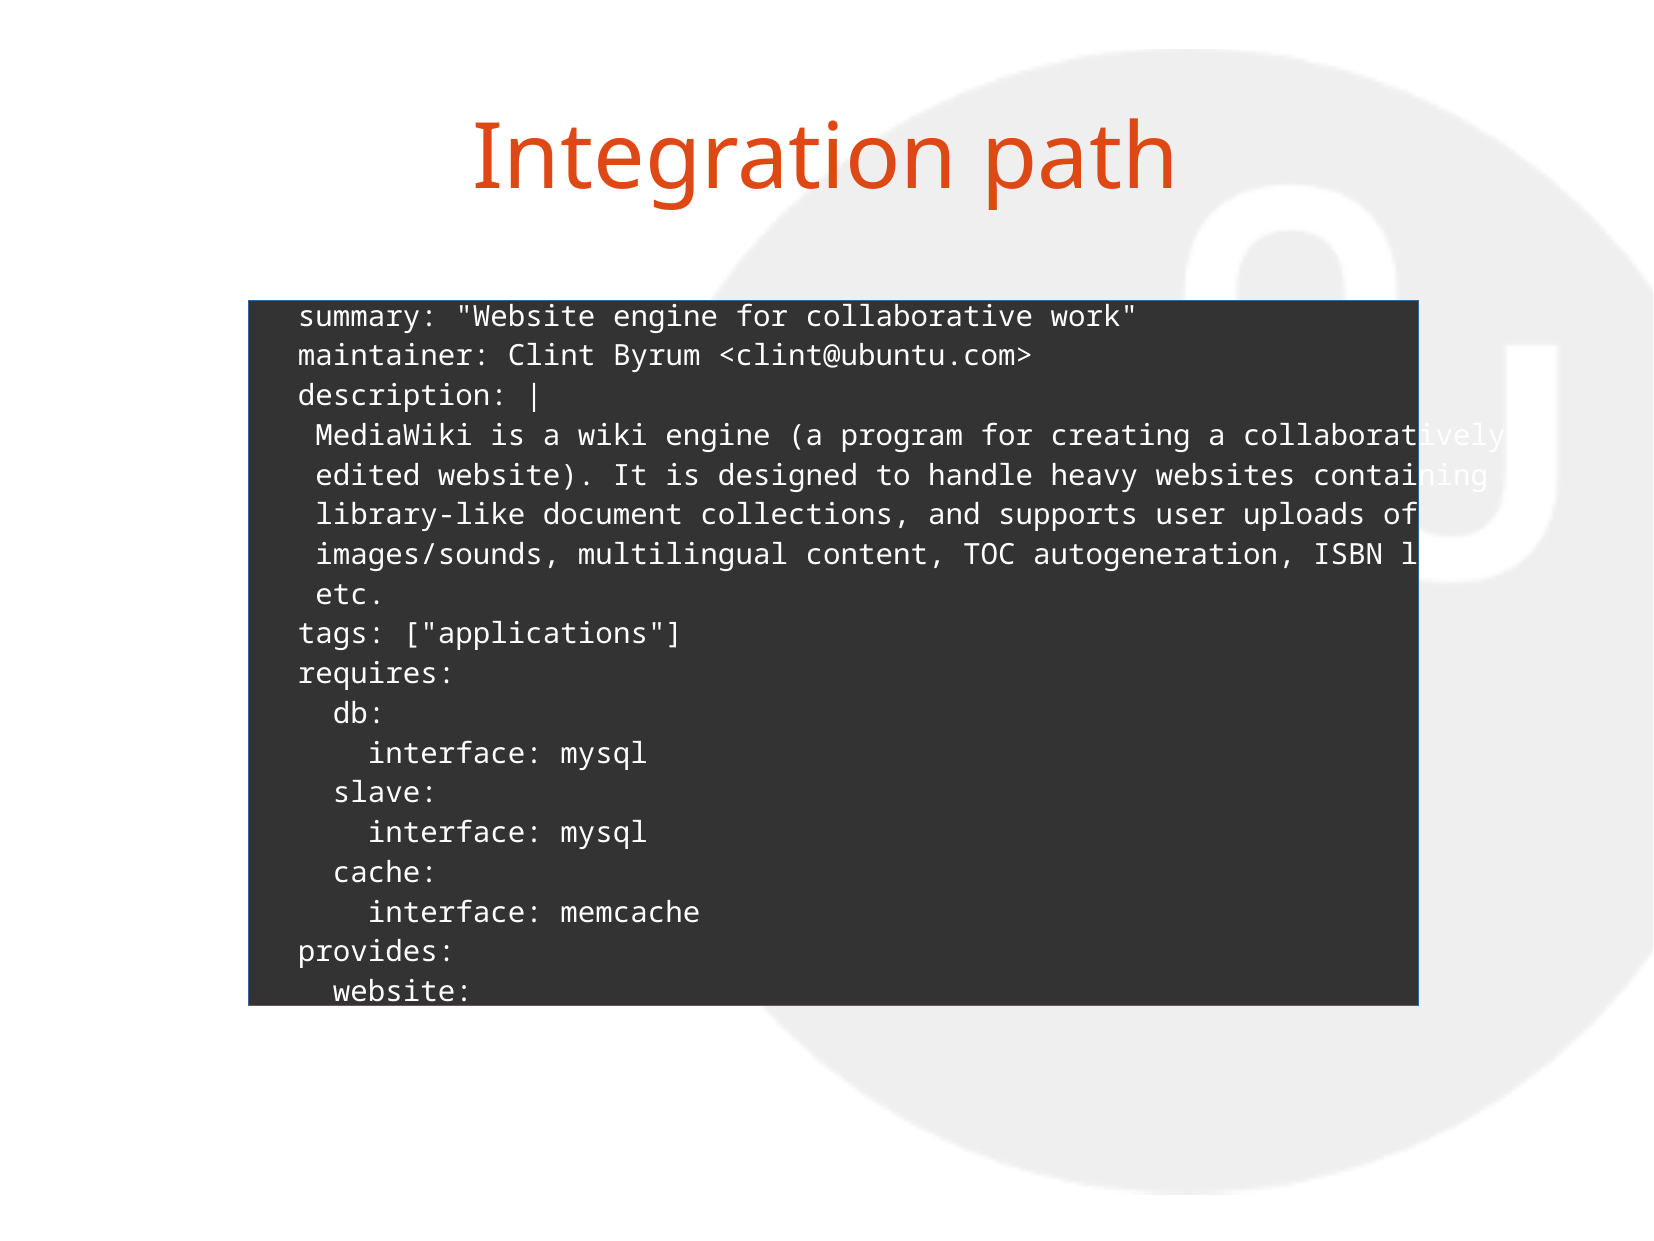

# Integration path
 name: mediawiki
 summary: "Website engine for collaborative work"
 maintainer: Clint Byrum <clint@ubuntu.com>
 description: |
 MediaWiki is a wiki engine (a program for creating a collaboratively
 edited website). It is designed to handle heavy websites containing
 library-like document collections, and supports user uploads of
 images/sounds, multilingual content, TOC autogeneration, ISBN links,
 etc.
 tags: ["applications"]
 requires:
 db:
 interface: mysql
 slave:
 interface: mysql
 cache:
 interface: memcache
 provides:
 website:
 interface: http